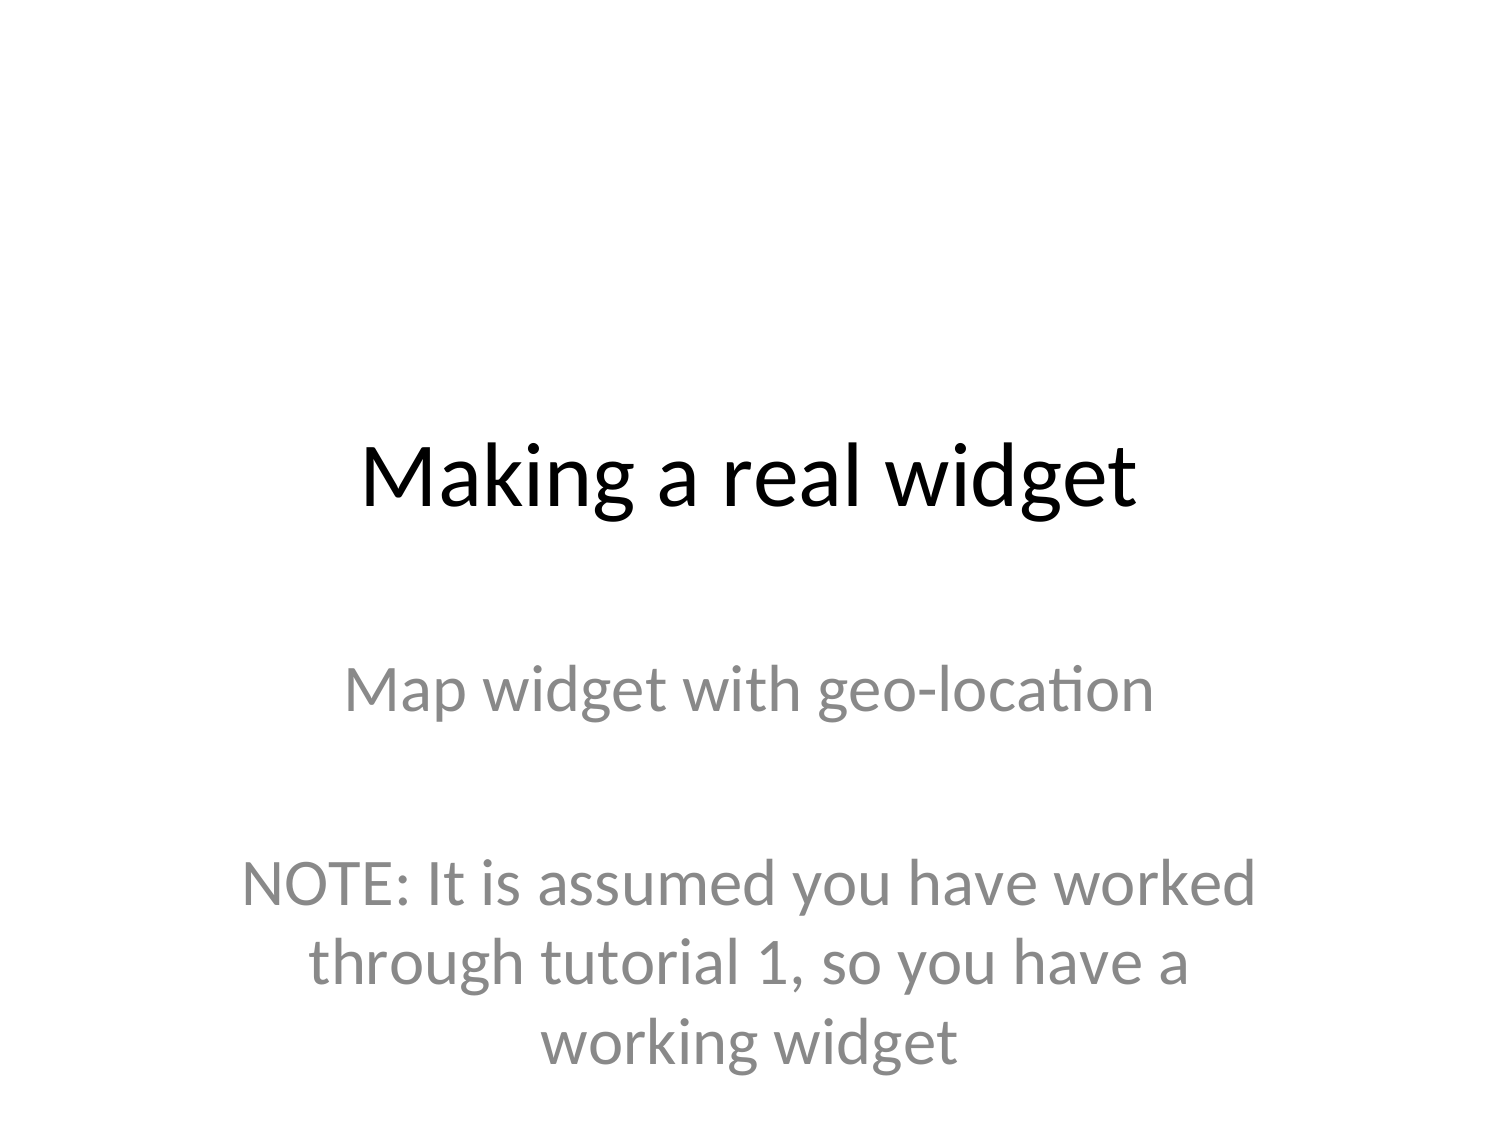

# Making a real widget
Map widget with geo-location
NOTE: It is assumed you have worked through tutorial 1, so you have a working widget